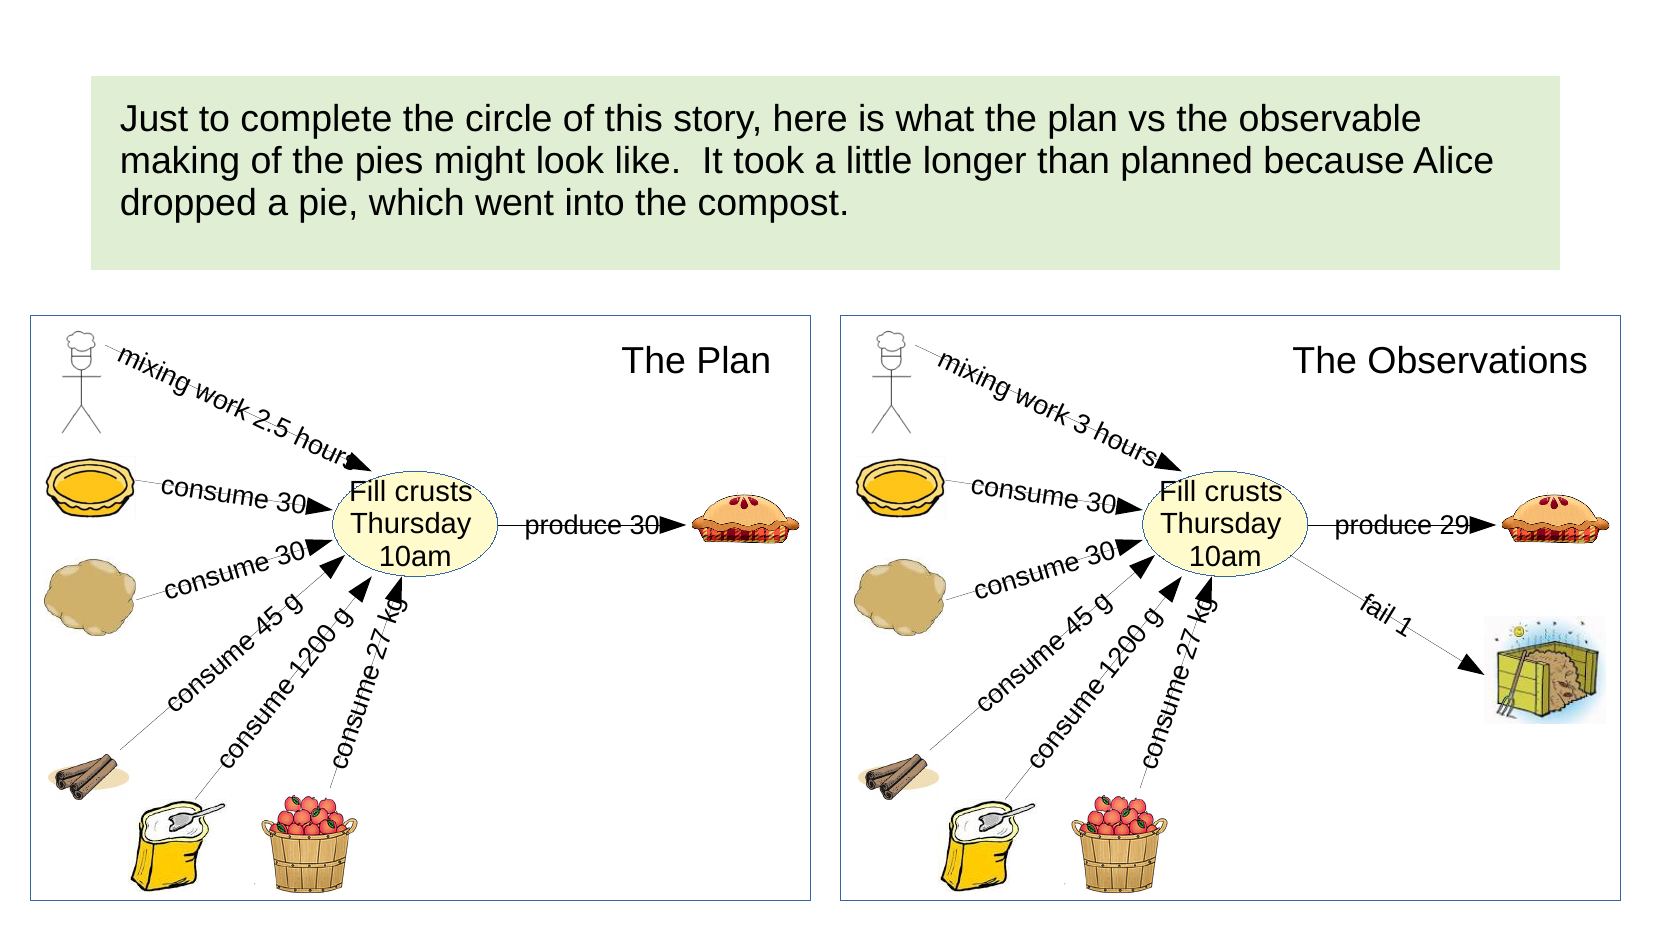

Just to complete the circle of this story, here is what the plan vs the observable making of the pies might look like. It took a little longer than planned because Alice dropped a pie, which went into the compost.
The Plan
The Observations
mixing work 2.5 hours
mixing work 3 hours
Fill crusts
Thursday
10am
Fill crusts
Thursday
10am
consume 30
consume 30
produce 30
produce 29
consume 30
consume 30
consume 45 g
consume 45 g
fail 1
consume 1200 g
consume 27 kg
consume 1200 g
consume 27 kg